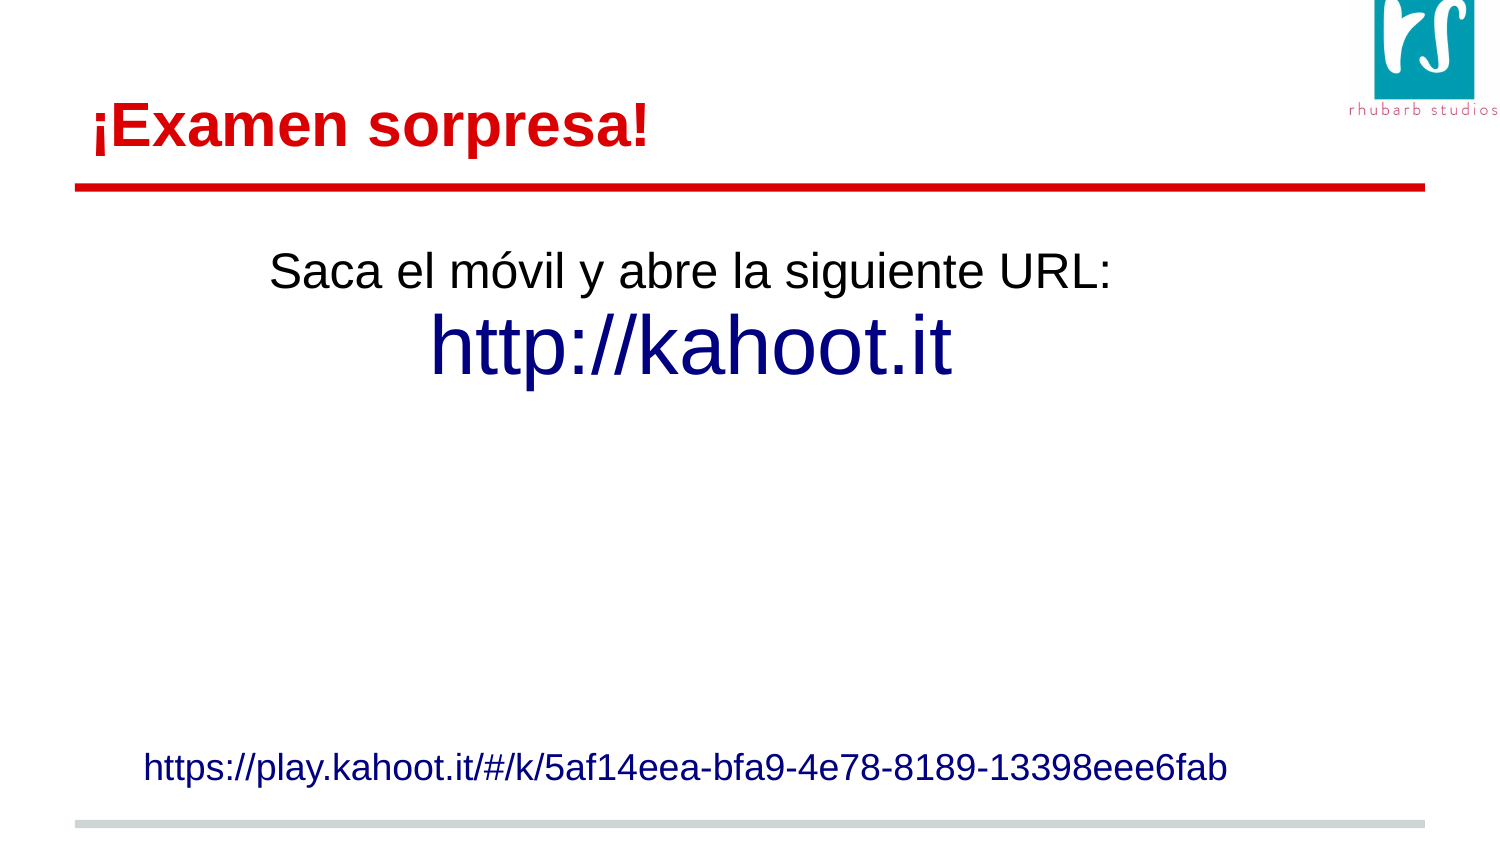

# ¡Examen sorpresa!
Saca el móvil y abre la siguiente URL:
http://kahoot.it
https://play.kahoot.it/#/k/5af14eea-bfa9-4e78-8189-13398eee6fab